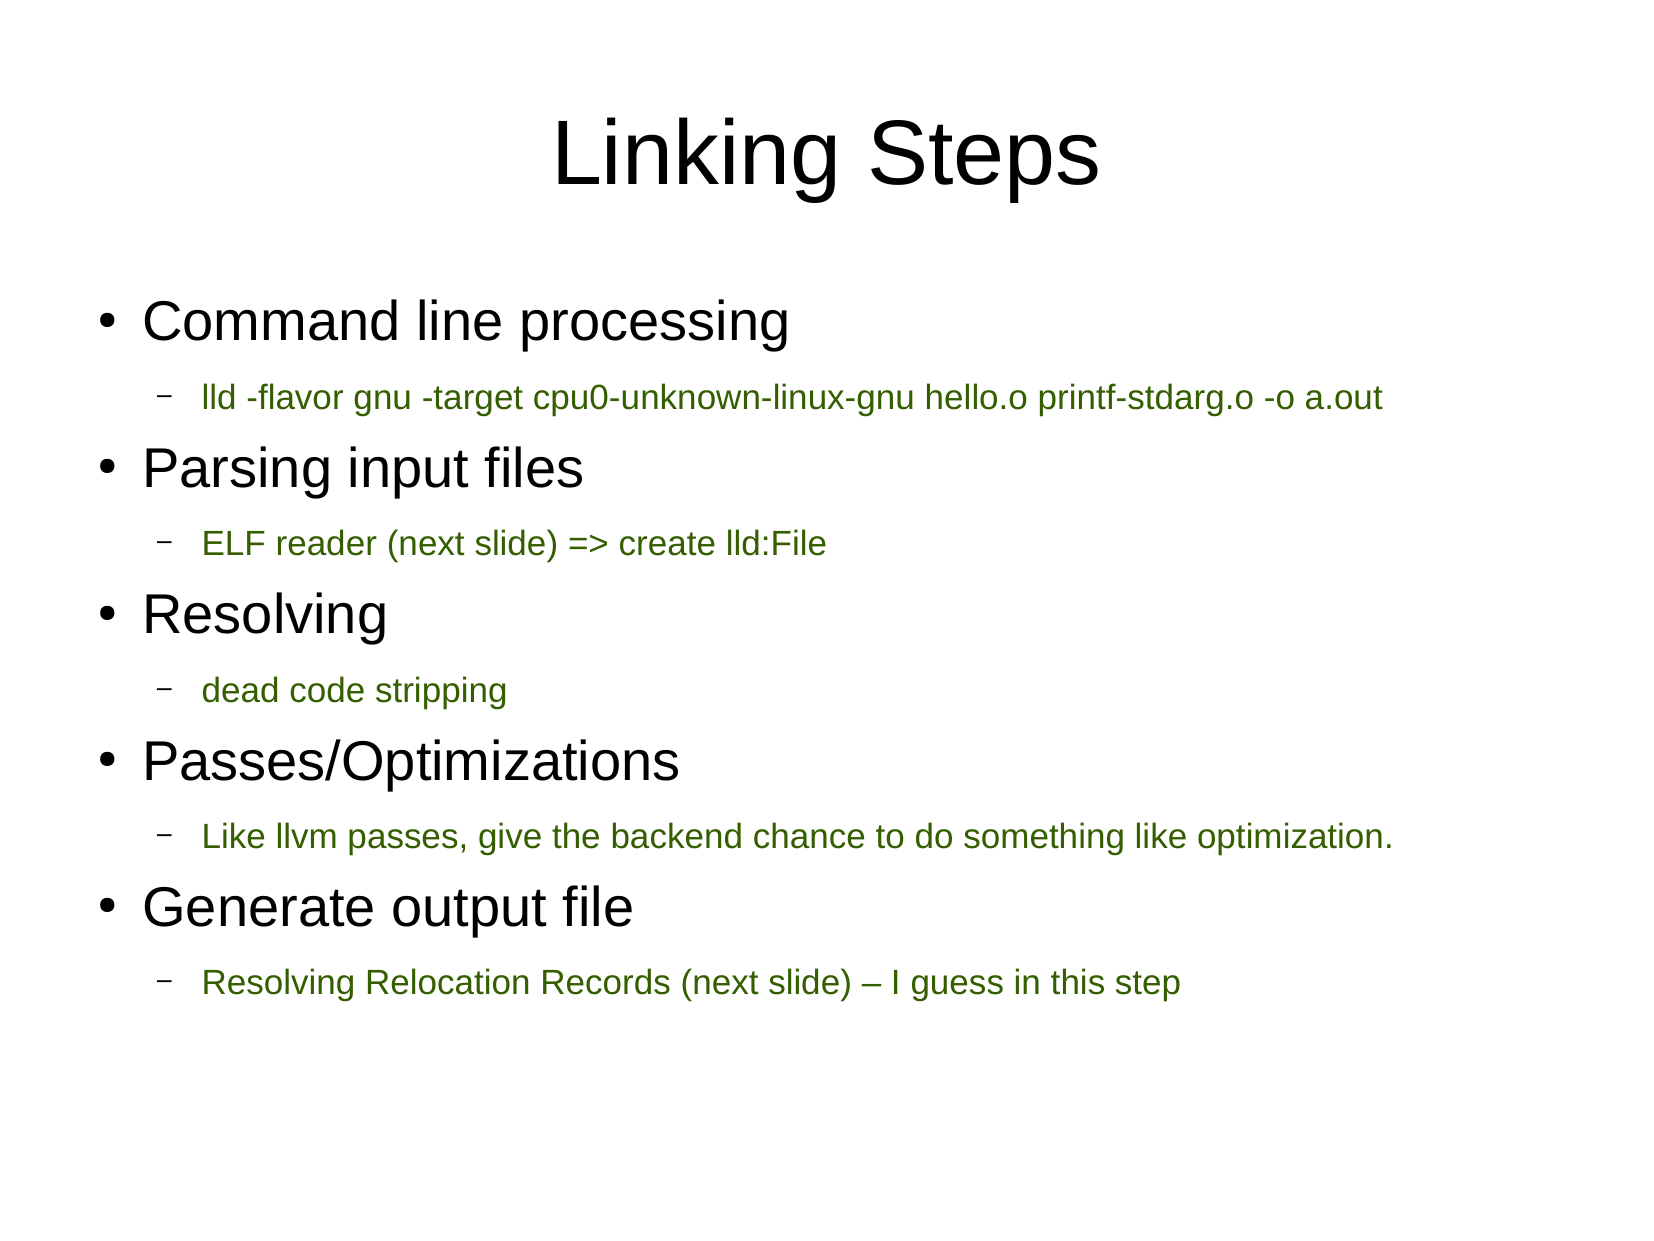

# Linking Steps
Command line processing
lld -flavor gnu -target cpu0-unknown-linux-gnu hello.o printf-stdarg.o -o a.out
Parsing input files
ELF reader (next slide) => create lld:File
Resolving
dead code stripping
Passes/Optimizations
Like llvm passes, give the backend chance to do something like optimization.
Generate output file
Resolving Relocation Records (next slide) – I guess in this step